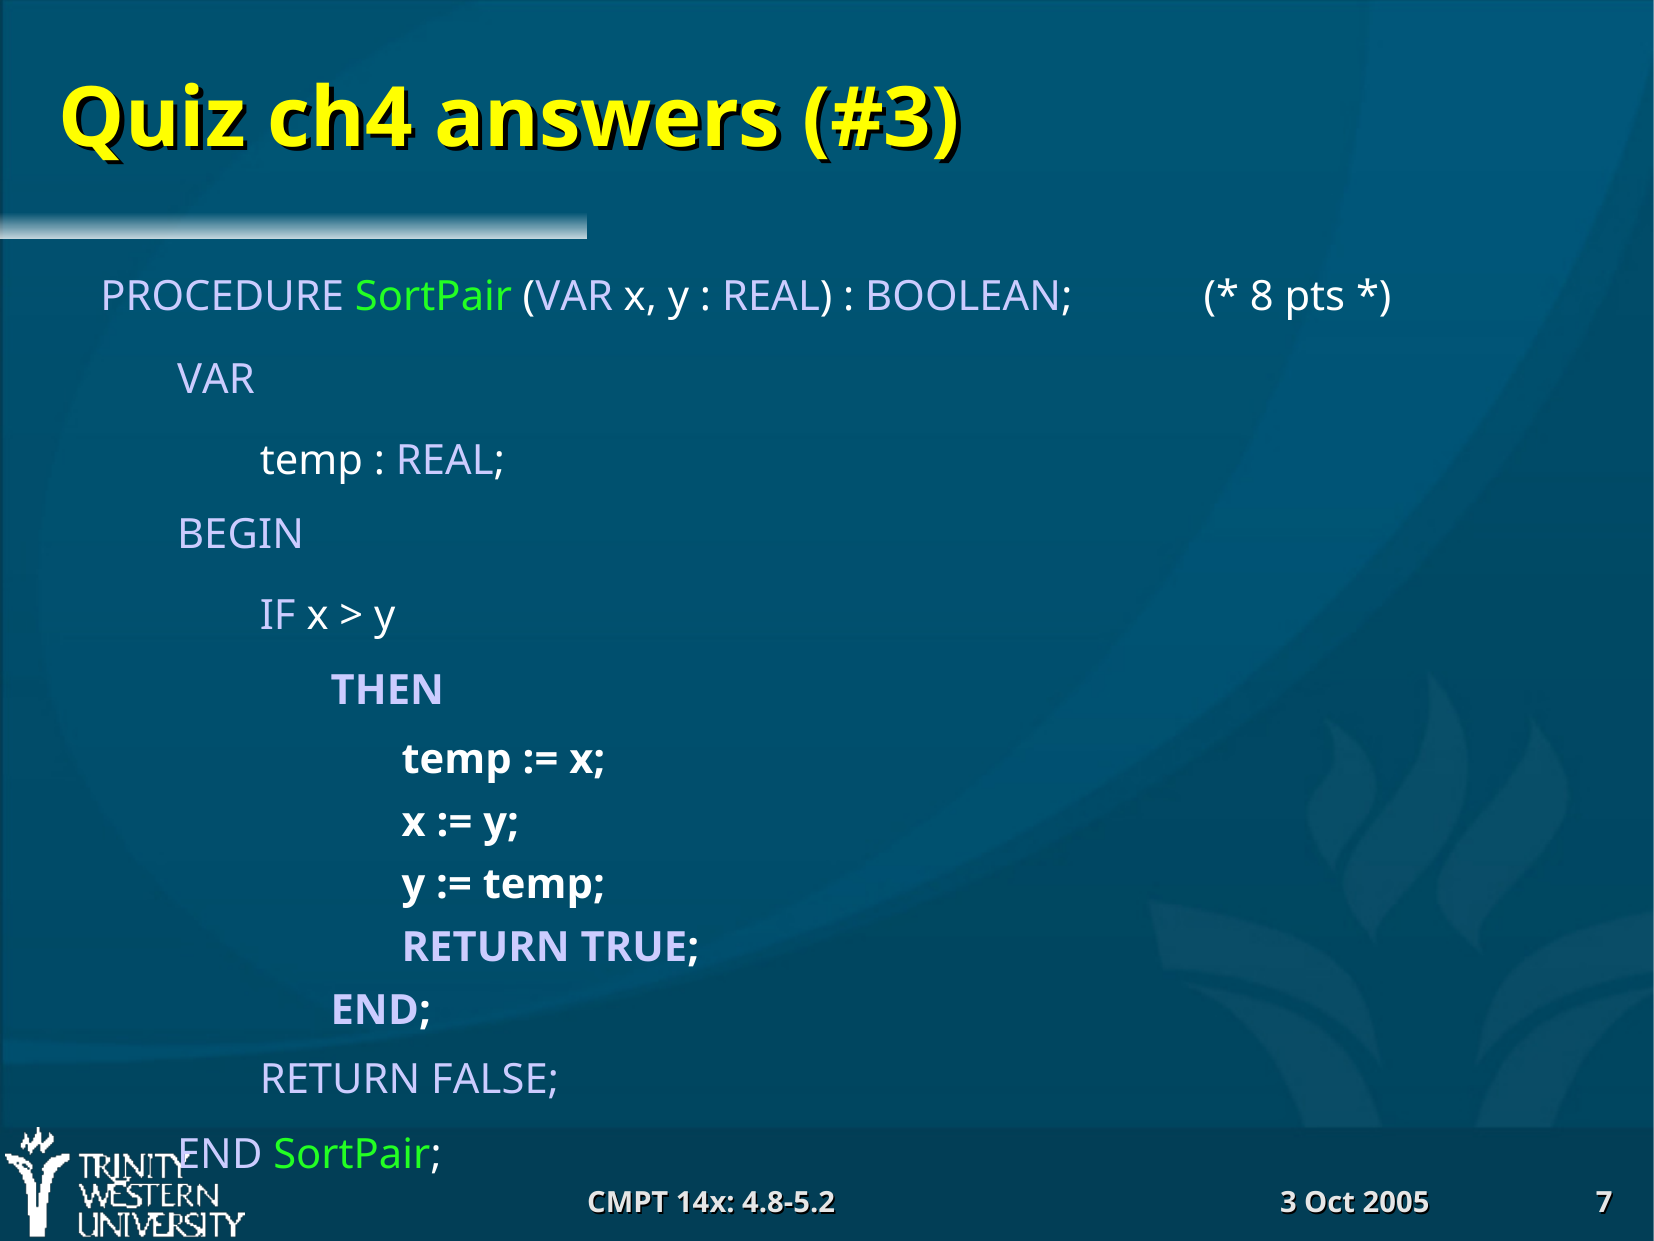

# Quiz ch4 answers (#3)
PROCEDURE SortPair (VAR x, y : REAL) : BOOLEAN;		(* 8 pts *)
VAR
temp : REAL;
BEGIN
IF x > y
THEN
temp := x;
x := y;
y := temp;
RETURN TRUE;
END;
RETURN FALSE;
END SortPair;
CMPT 14x: 4.8-5.2
3 Oct 2005
7